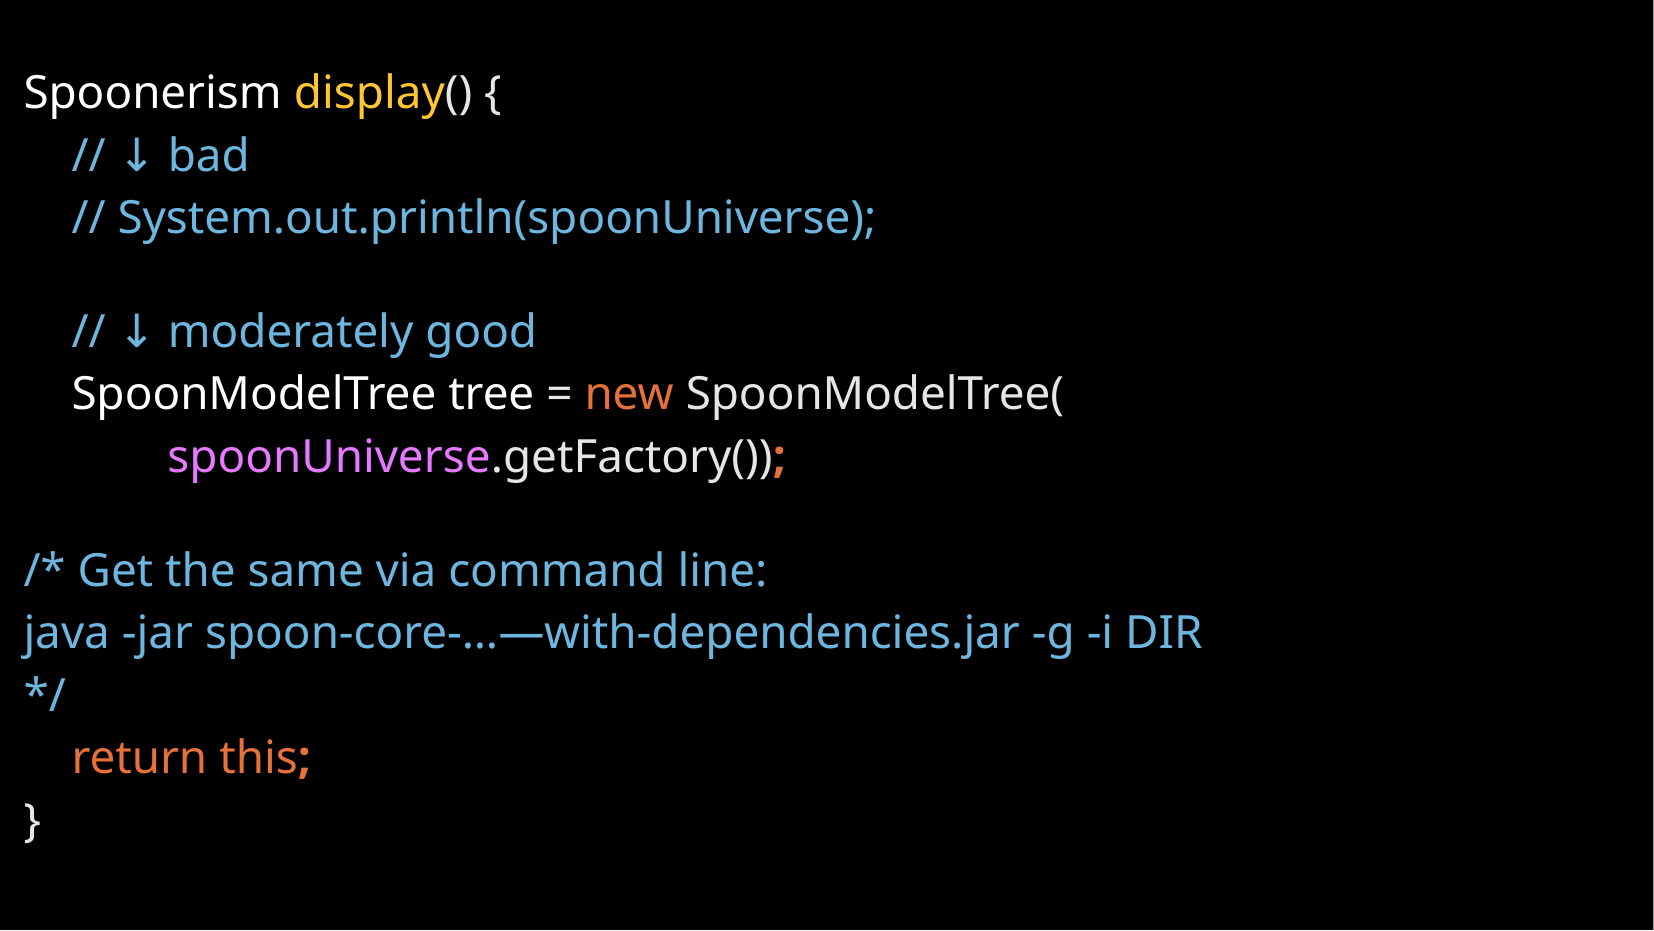

# Spoonerism display() {
 // ↓ bad
 // System.out.println(spoonUniverse);
 // ↓ moderately good
 SpoonModelTree tree = new SpoonModelTree(
 spoonUniverse.getFactory());
/* Get the same via command line:
java -jar spoon-core-…—with-dependencies.jar -g -i DIR
*/
 return this;
}